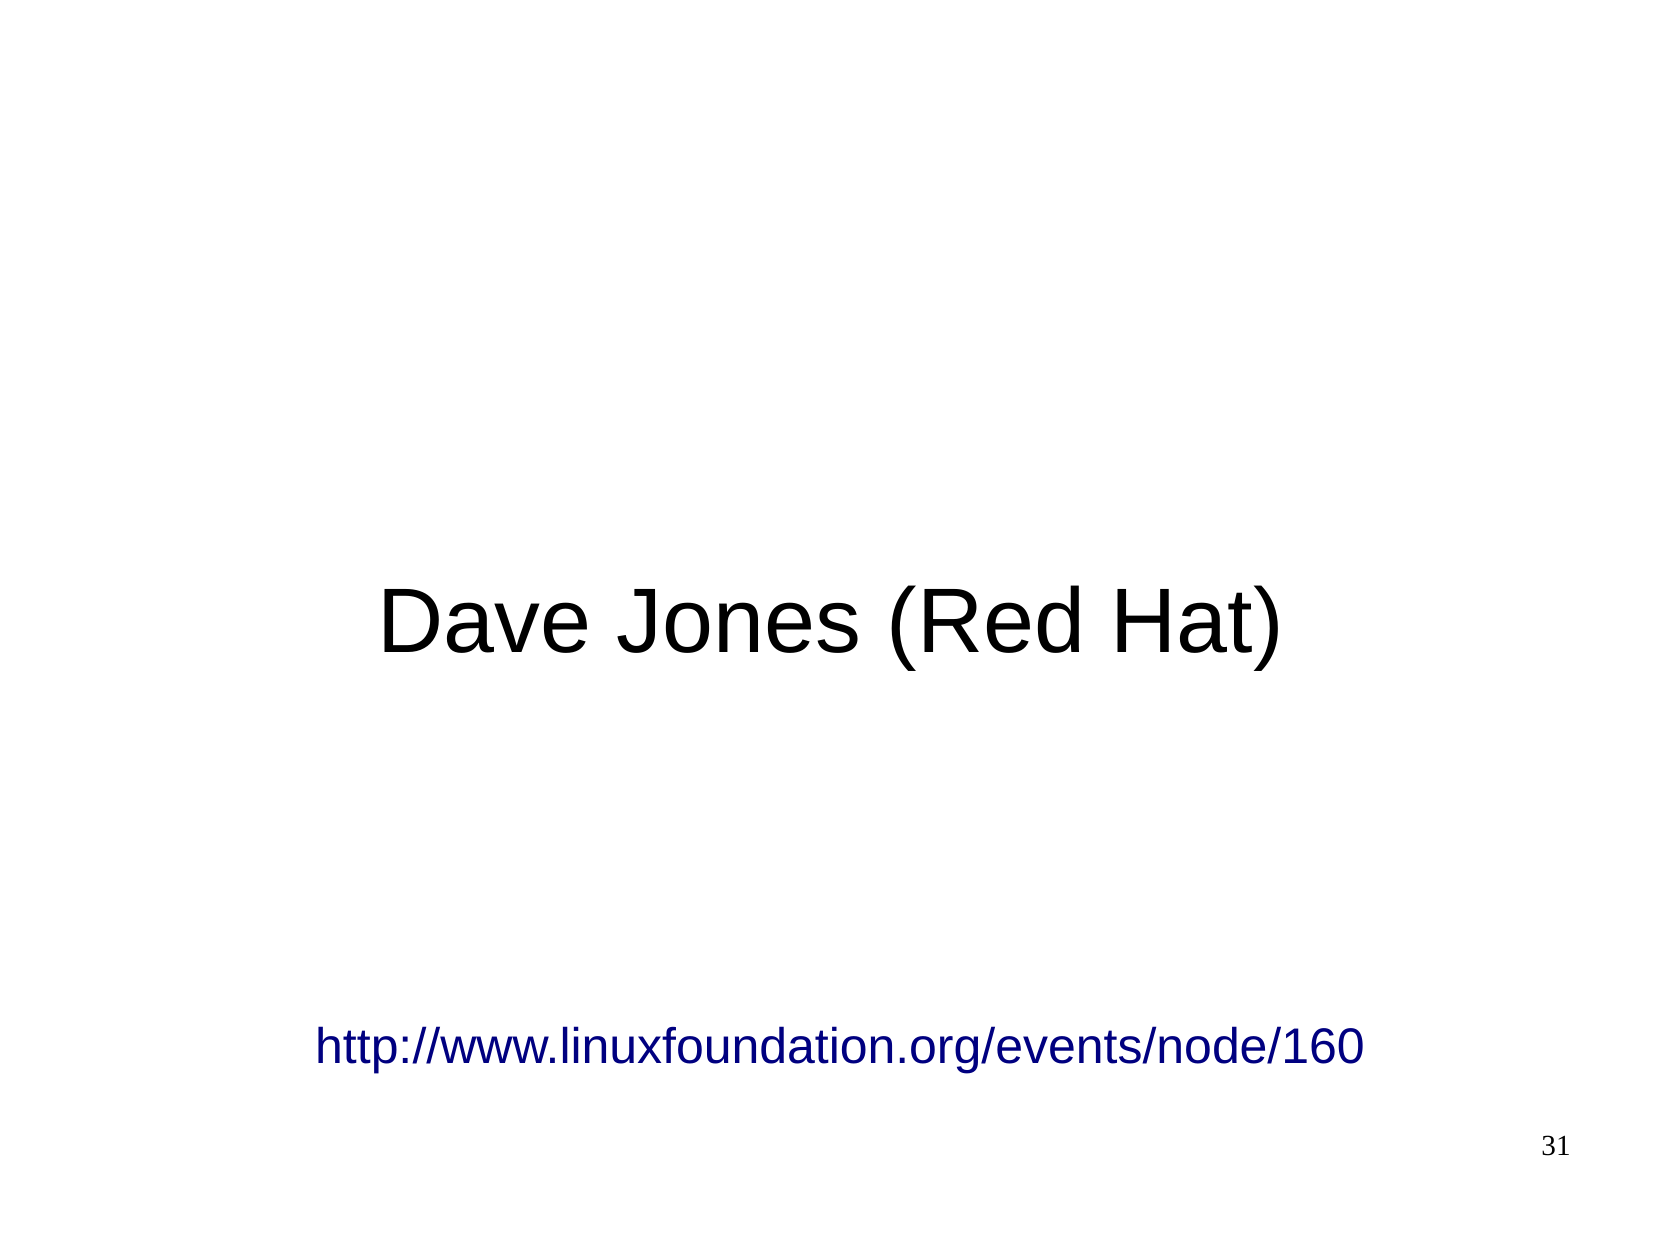

# Dave Jones (Red Hat)
http://www.linuxfoundation.org/events/node/160
31